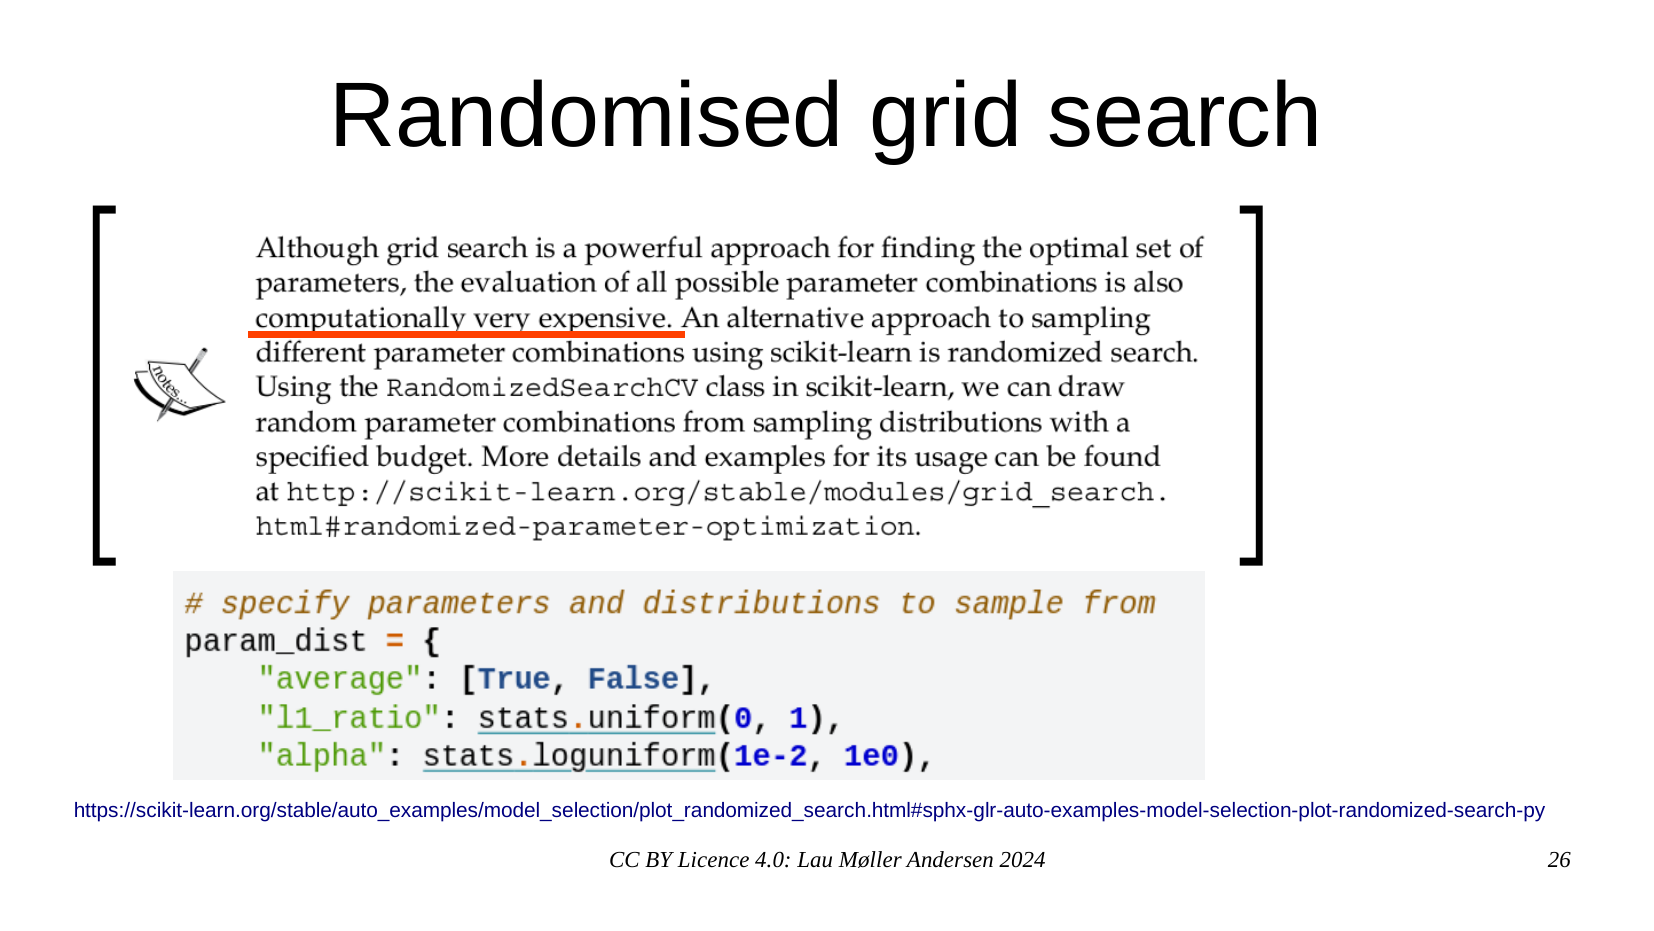

# Randomised grid search
https://scikit-learn.org/stable/auto_examples/model_selection/plot_randomized_search.html#sphx-glr-auto-examples-model-selection-plot-randomized-search-py
CC BY Licence 4.0: Lau Møller Andersen 2024
26